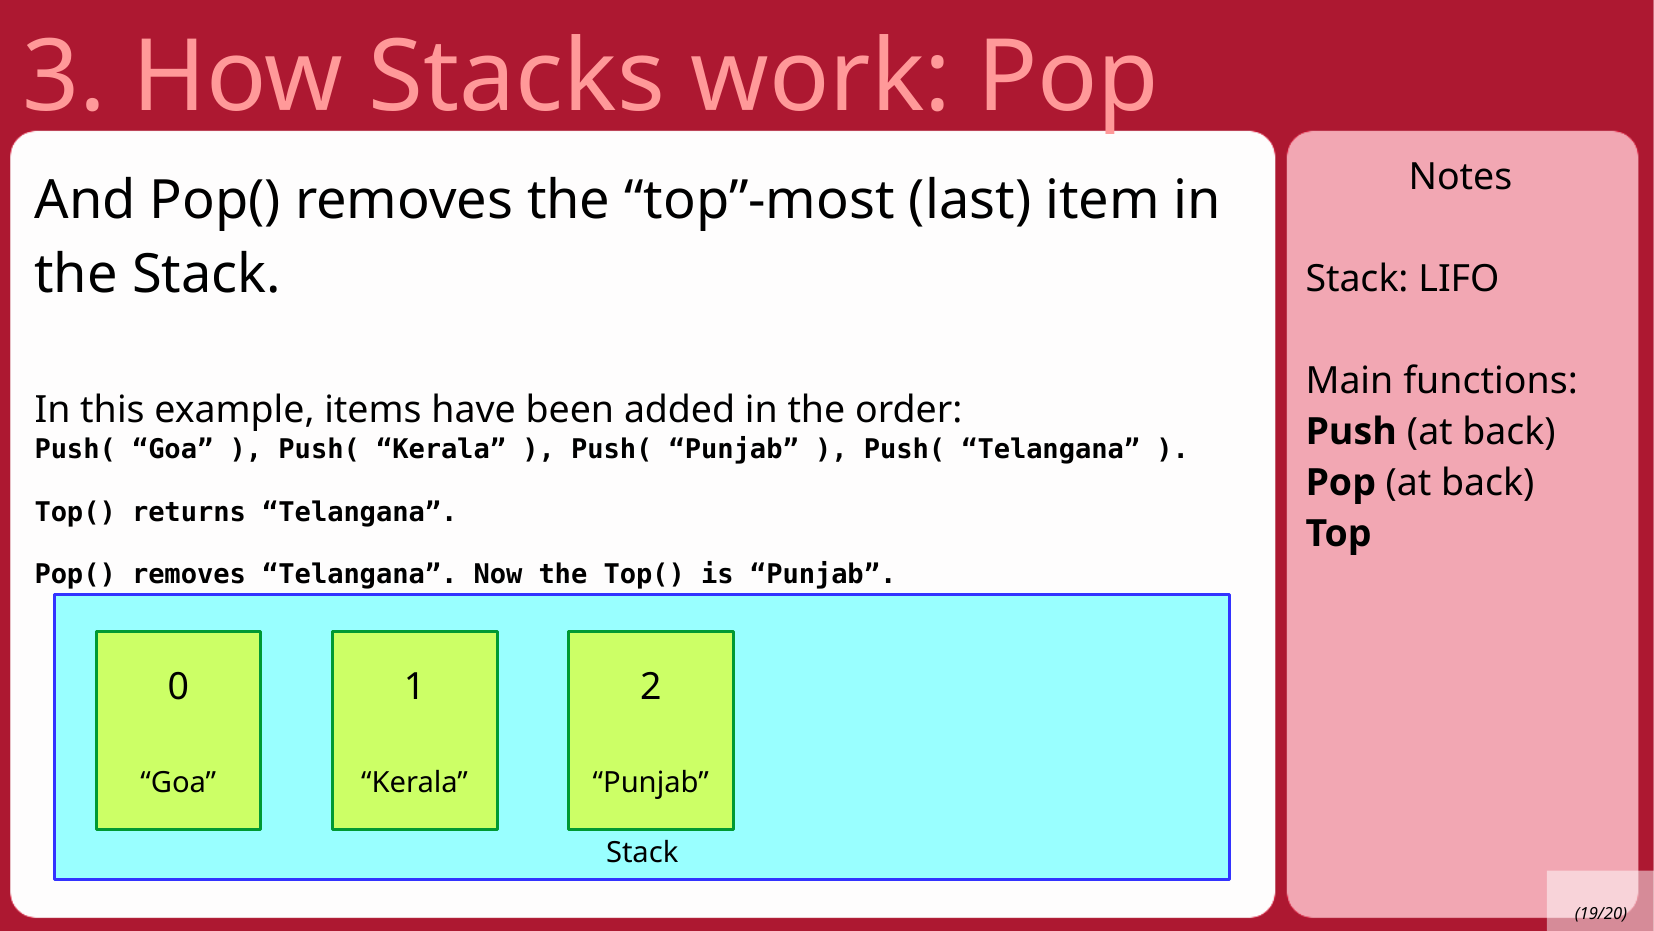

# 3. How Stacks work: Pop
Notes
Stack: LIFO
Main functions:
Push (at back)
Pop (at back)
Top
And Pop() removes the “top”-most (last) item in the Stack.
In this example, items have been added in the order:
Push( “Goa” ), Push( “Kerala” ), Push( “Punjab” ), Push( “Telangana” ).
Top() returns “Telangana”.
Pop() removes “Telangana”. Now the Top() is “Punjab”.
Stack
0
“Goa”
1
“Kerala”
2
“Punjab”